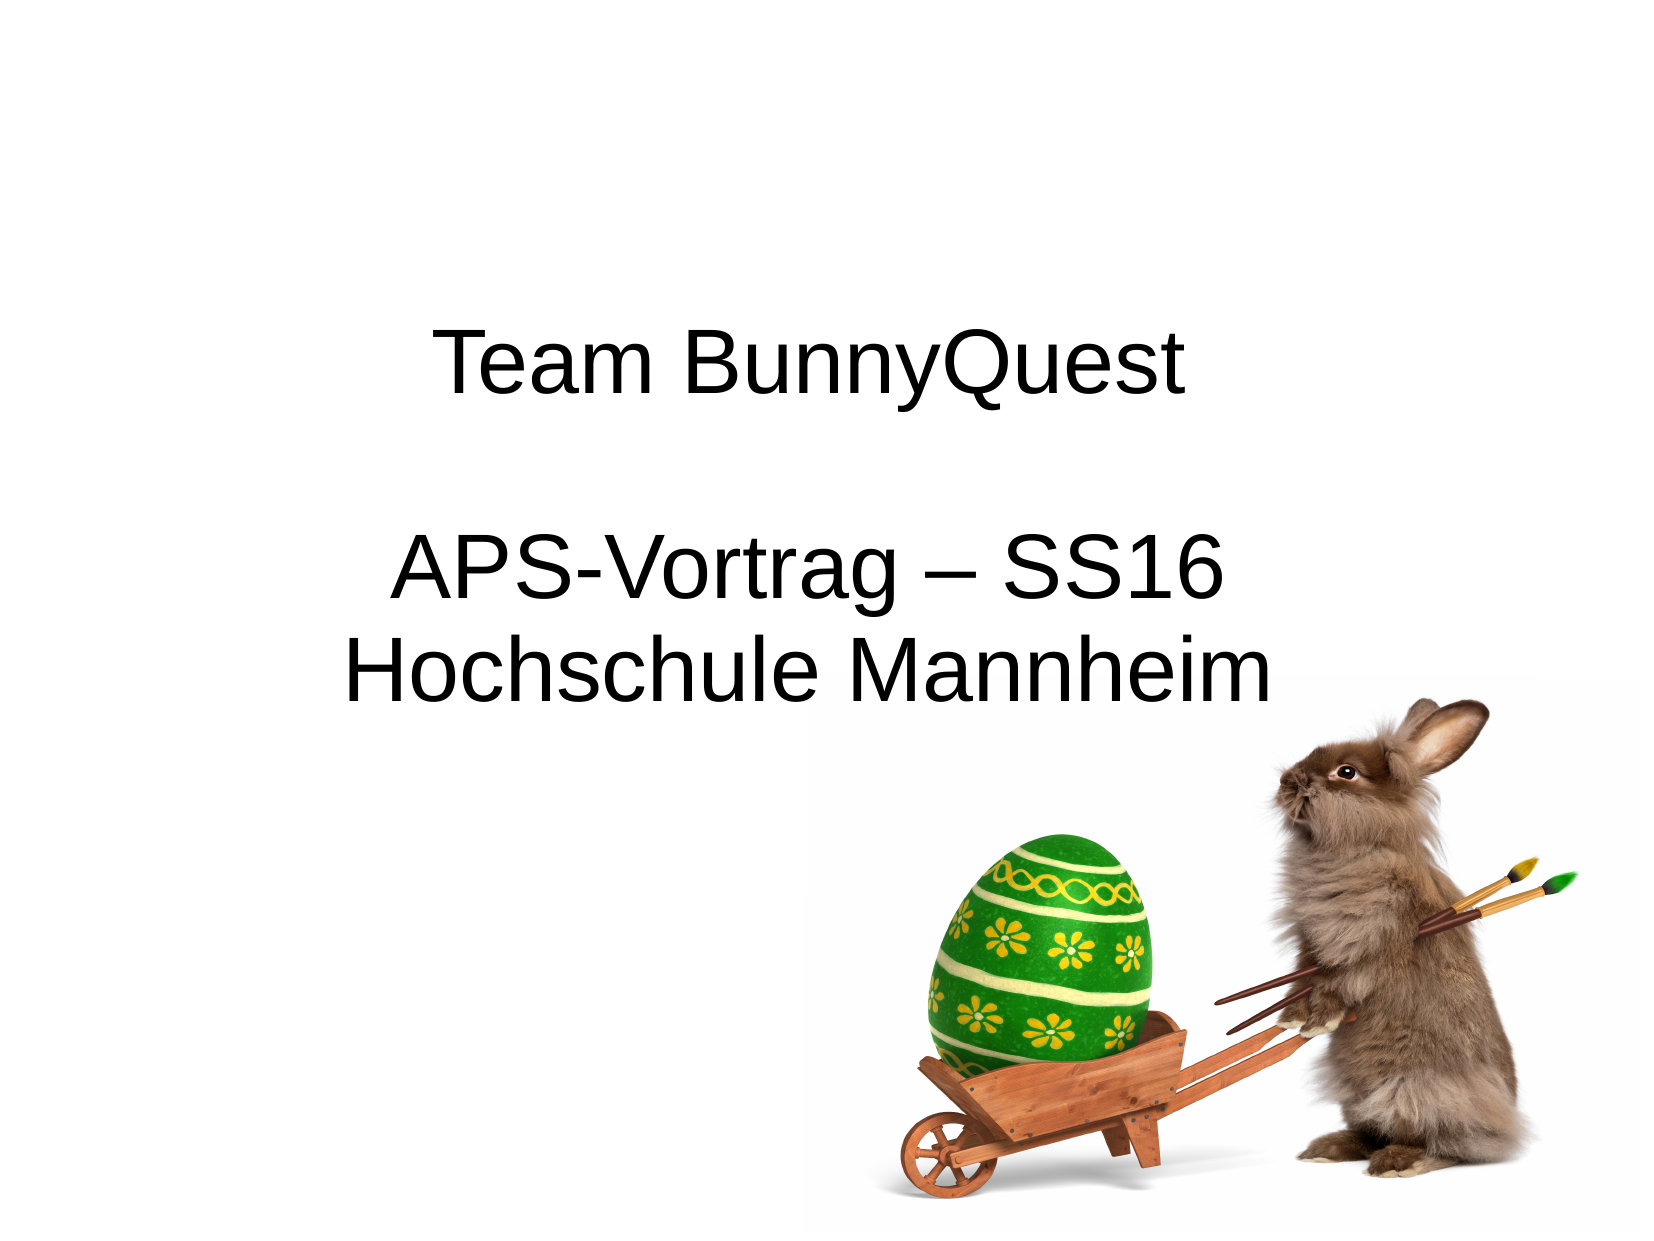

# Team BunnyQuest APS-Vortrag – SS16 Hochschule Mannheim